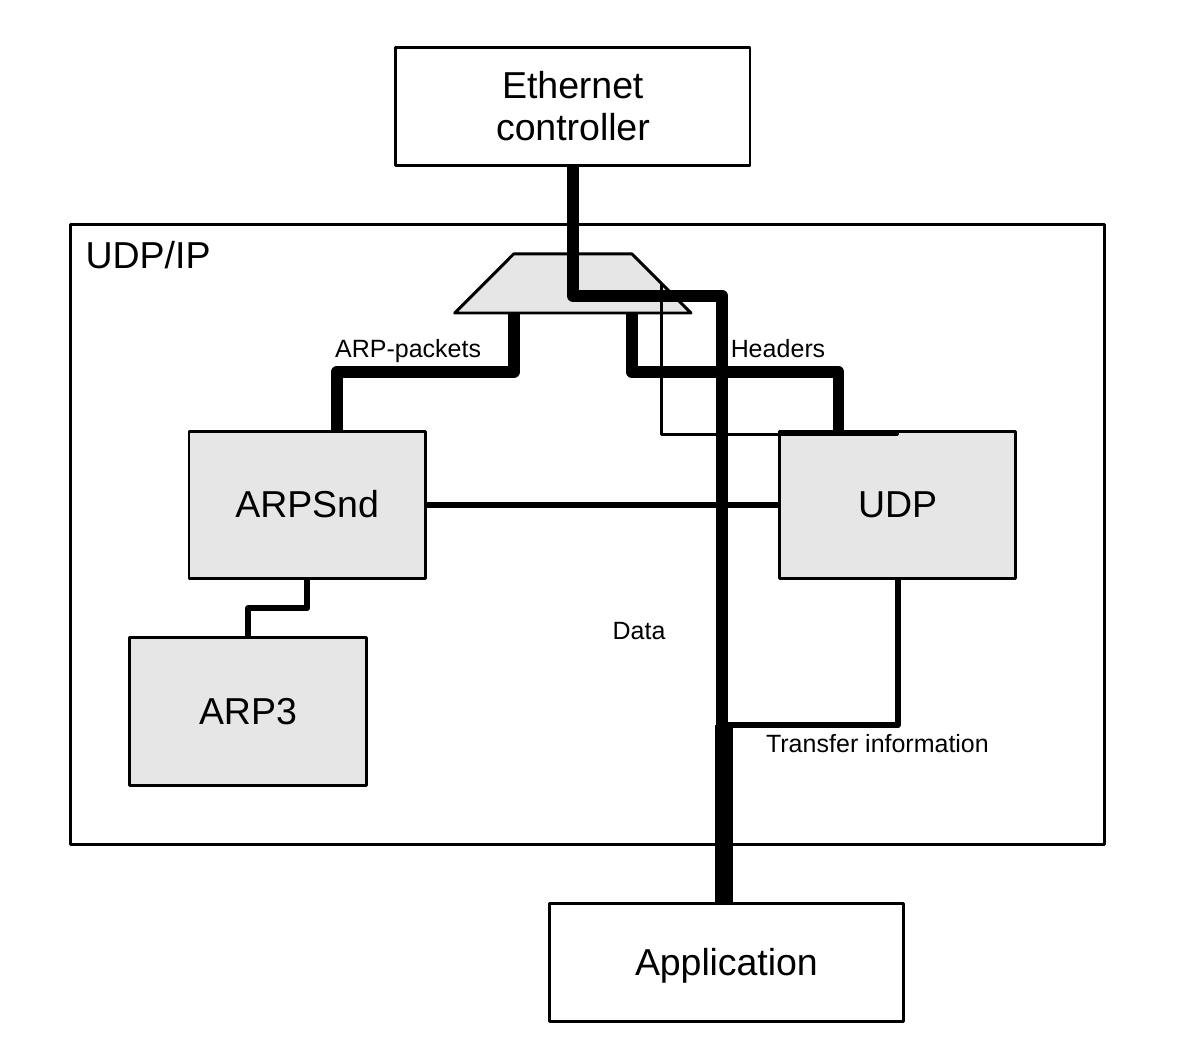

Ethernet
controller
UDP/IP
Headers
ARP-packets
ARPSnd
UDP
Data
ARP3
Transfer information
Application